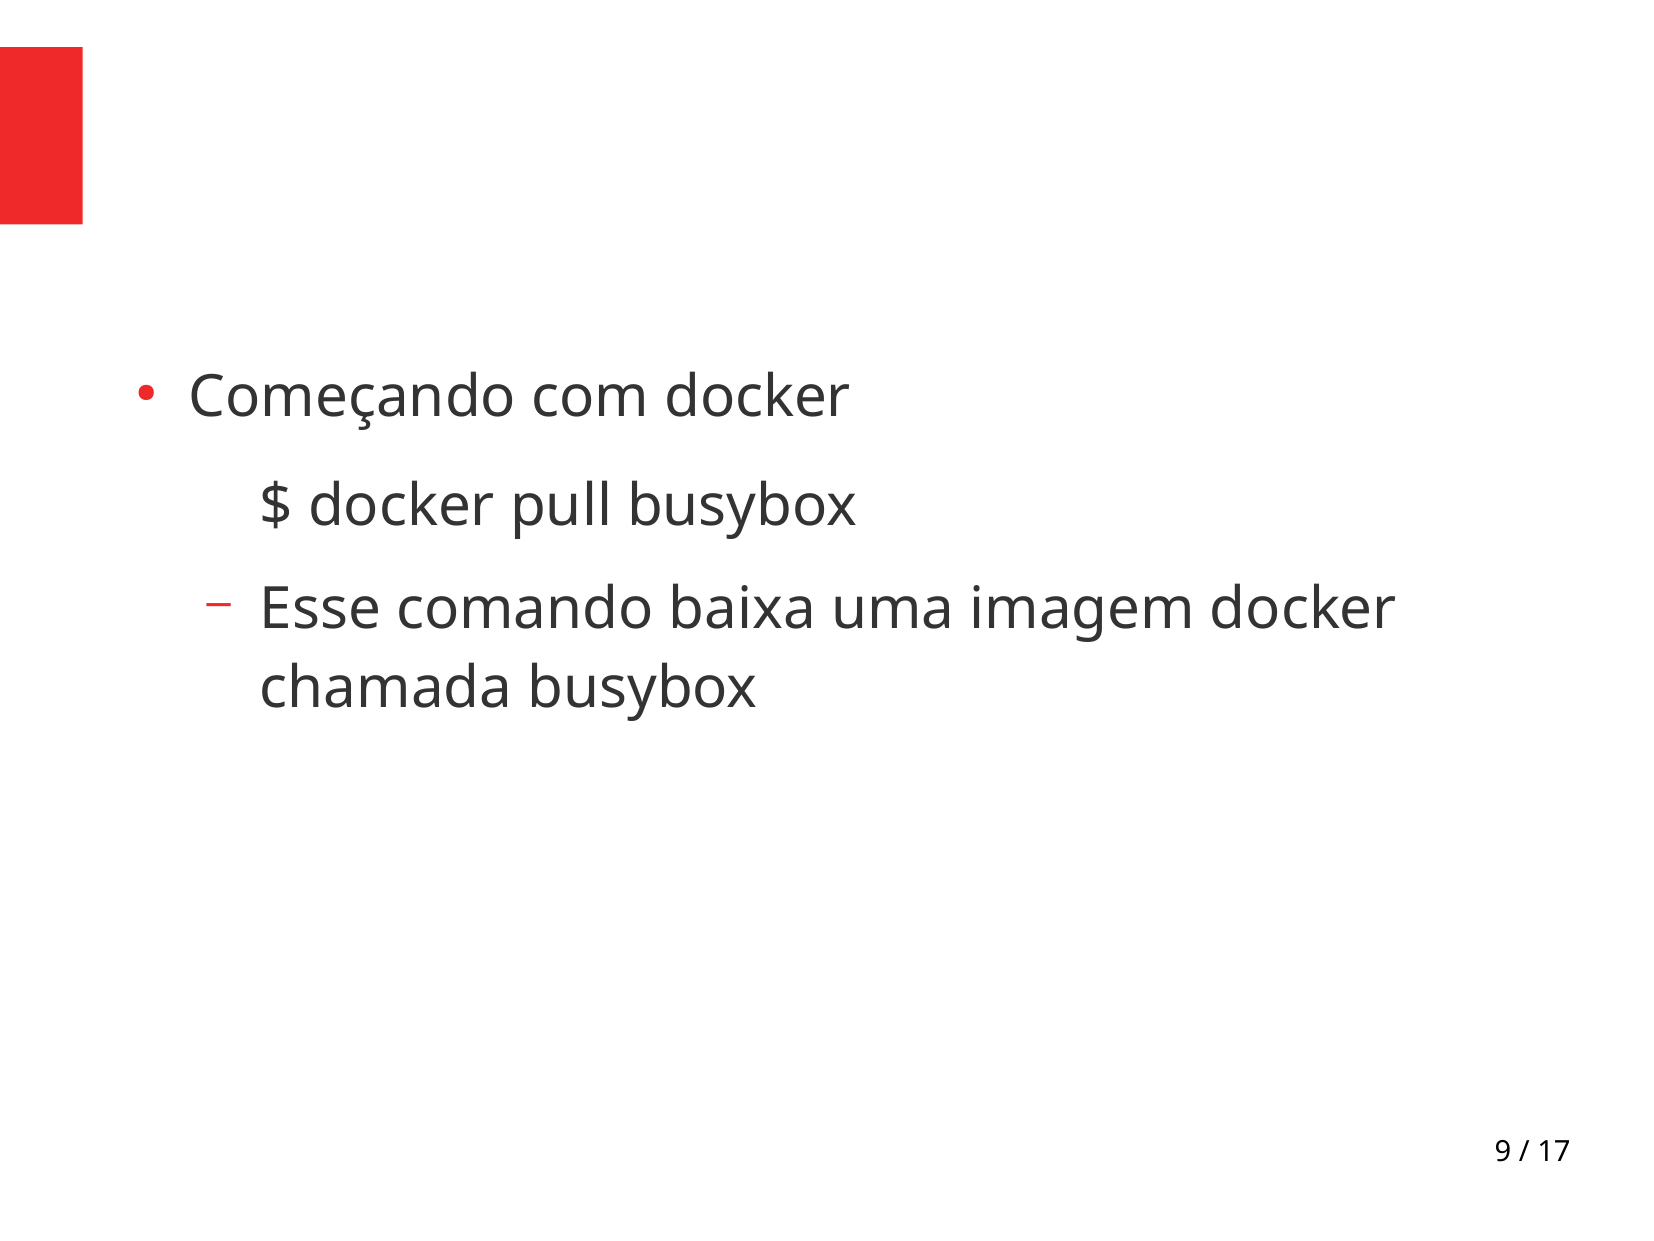

#
Começando com docker
$ docker pull busybox
Esse comando baixa uma imagem docker chamada busybox
9